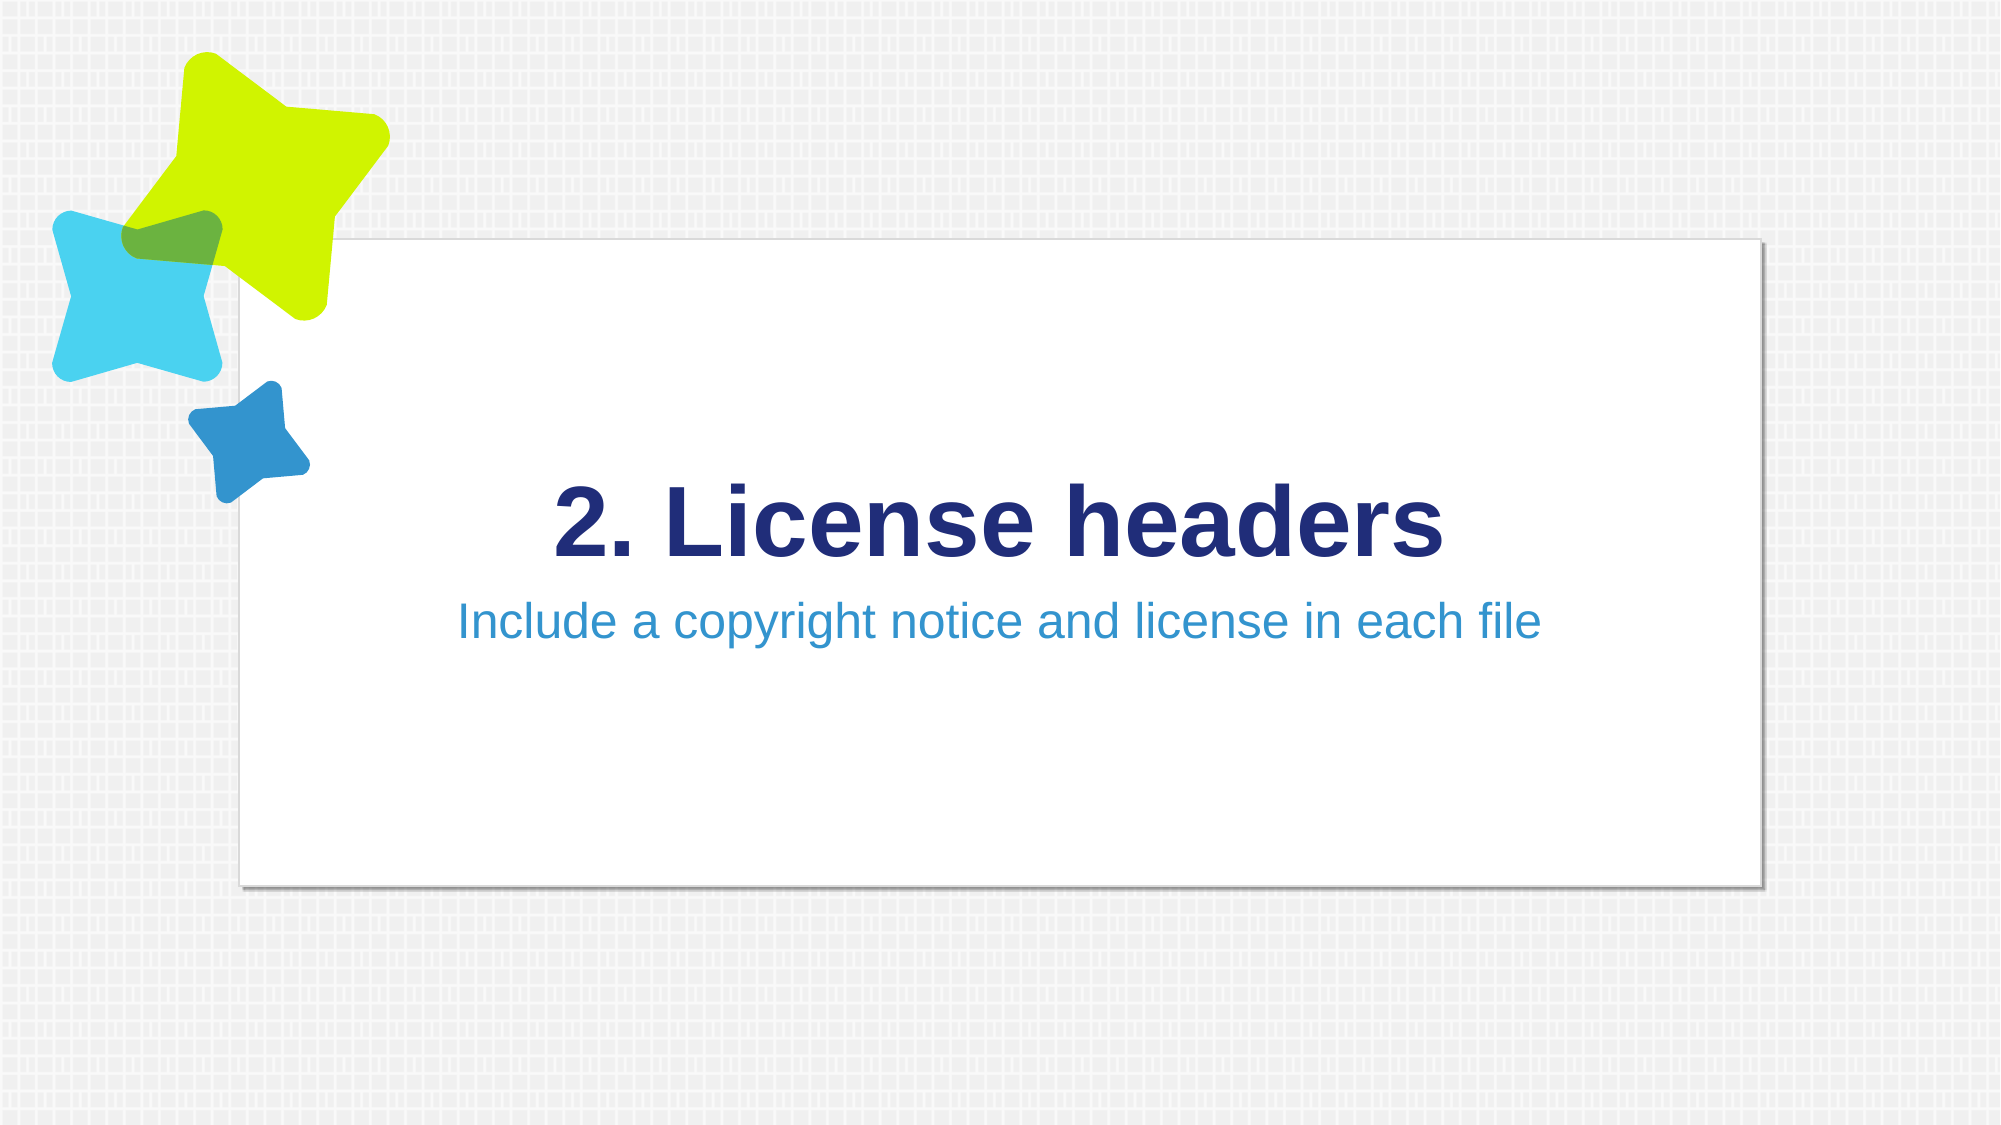

# 2. License headers
Include a copyright notice and license in each file